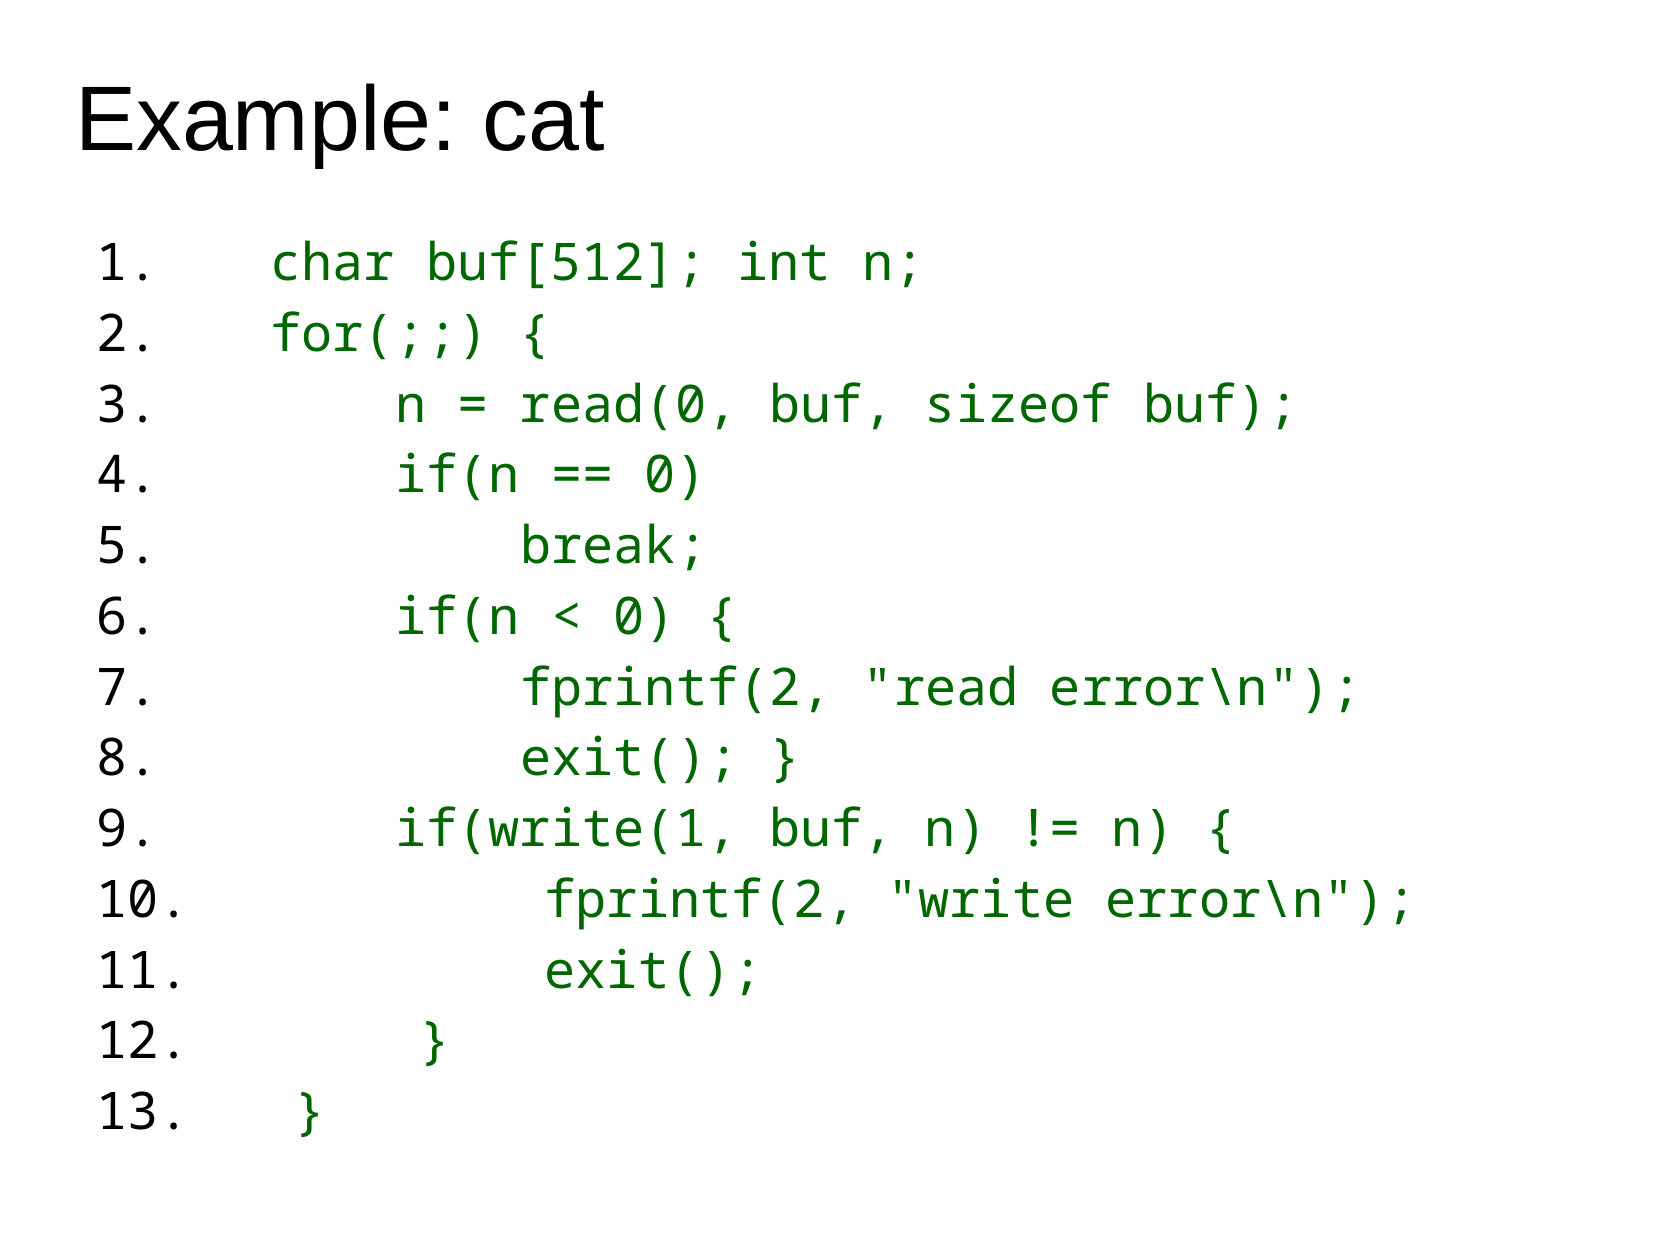

# Example: cat
 char buf[512]; int n;
 for(;;) {
 n = read(0, buf, sizeof buf);
 if(n == 0)
 break;
 if(n < 0) {
 fprintf(2, "read error\n");
 exit(); }
 if(write(1, buf, n) != n) {
 fprintf(2, "write error\n");
 exit();
 }
 }